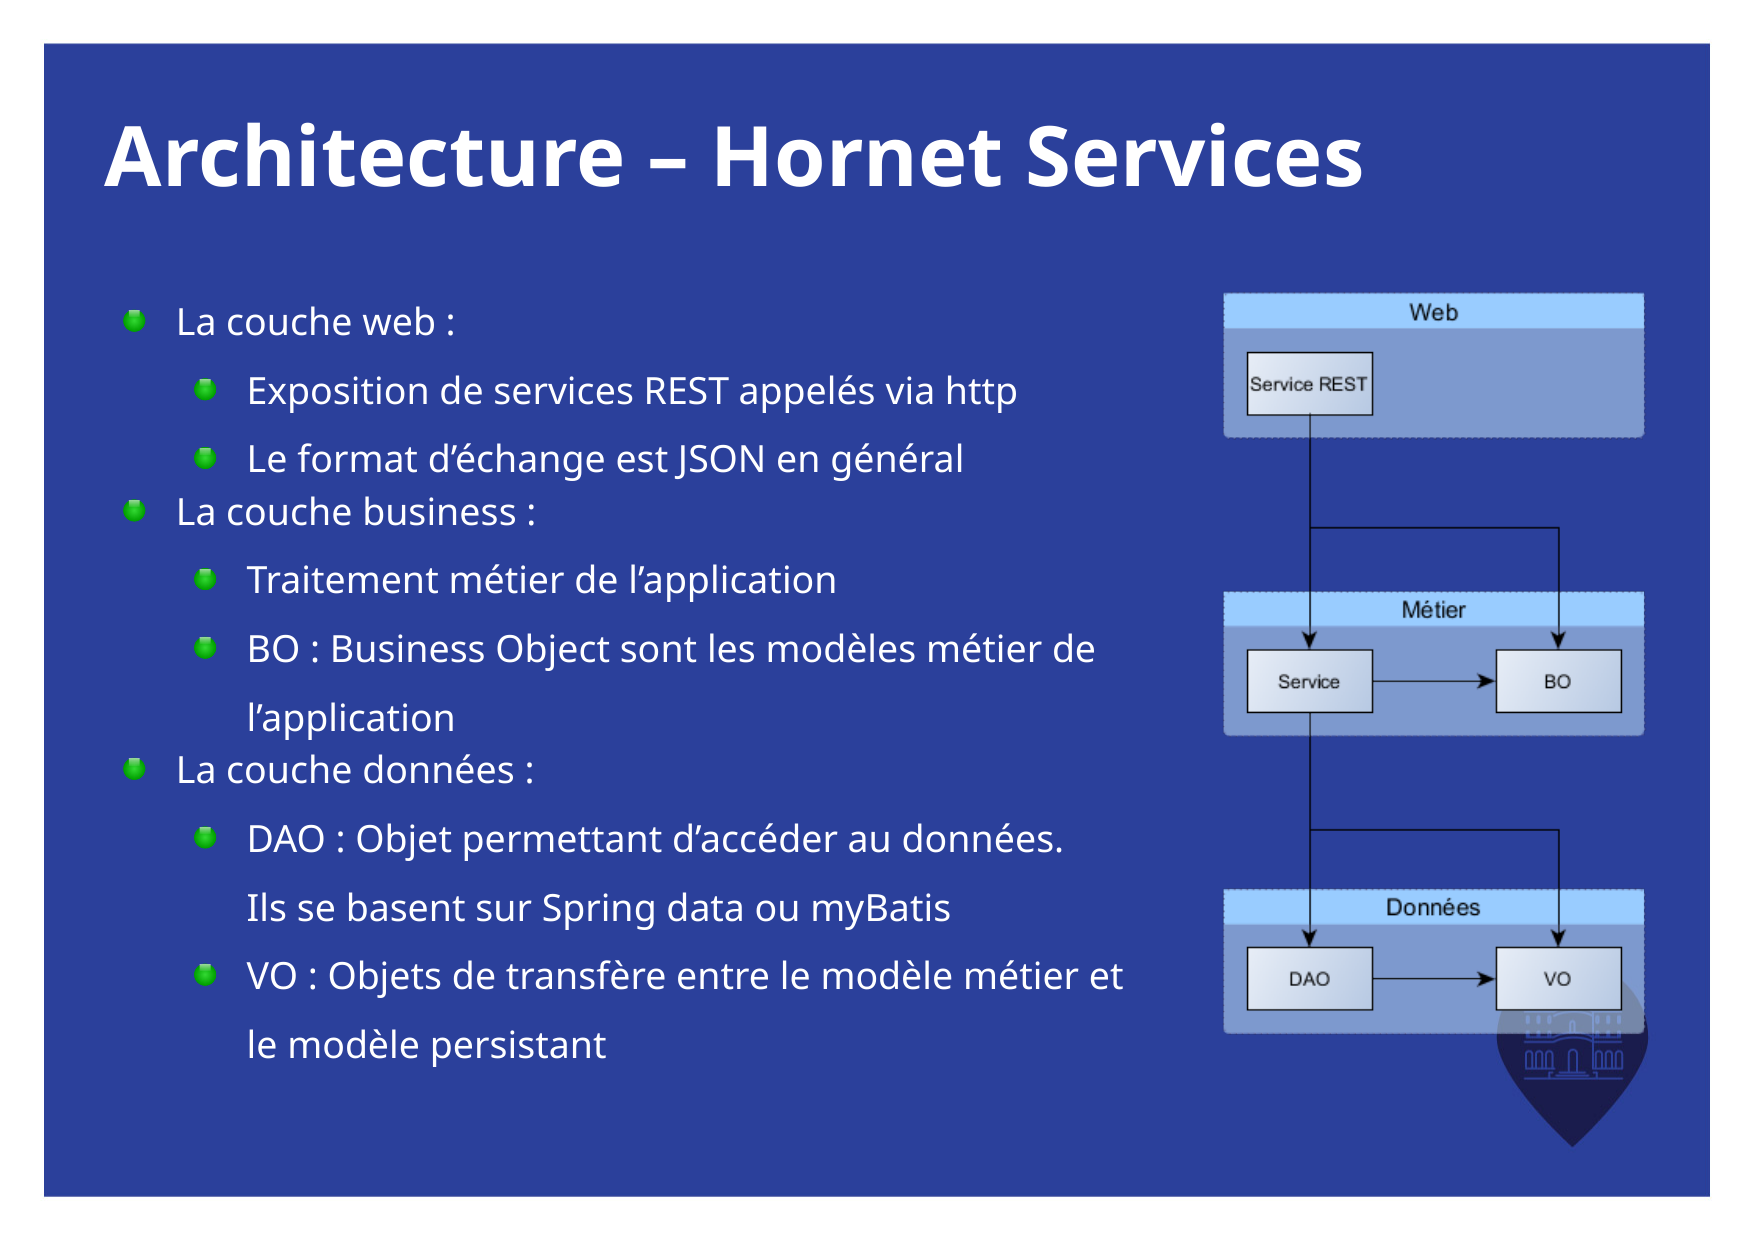

# Architecture – Hornet Services
La couche web :
Exposition de services REST appelés via http
Le format d’échange est JSON en général
La couche business :
Traitement métier de l’application
BO : Business Object sont les modèles métier de
l’application
La couche données :
DAO : Objet permettant d’accéder au données.
Ils se basent sur Spring data ou myBatis
VO : Objets de transfère entre le modèle métier et
le modèle persistant